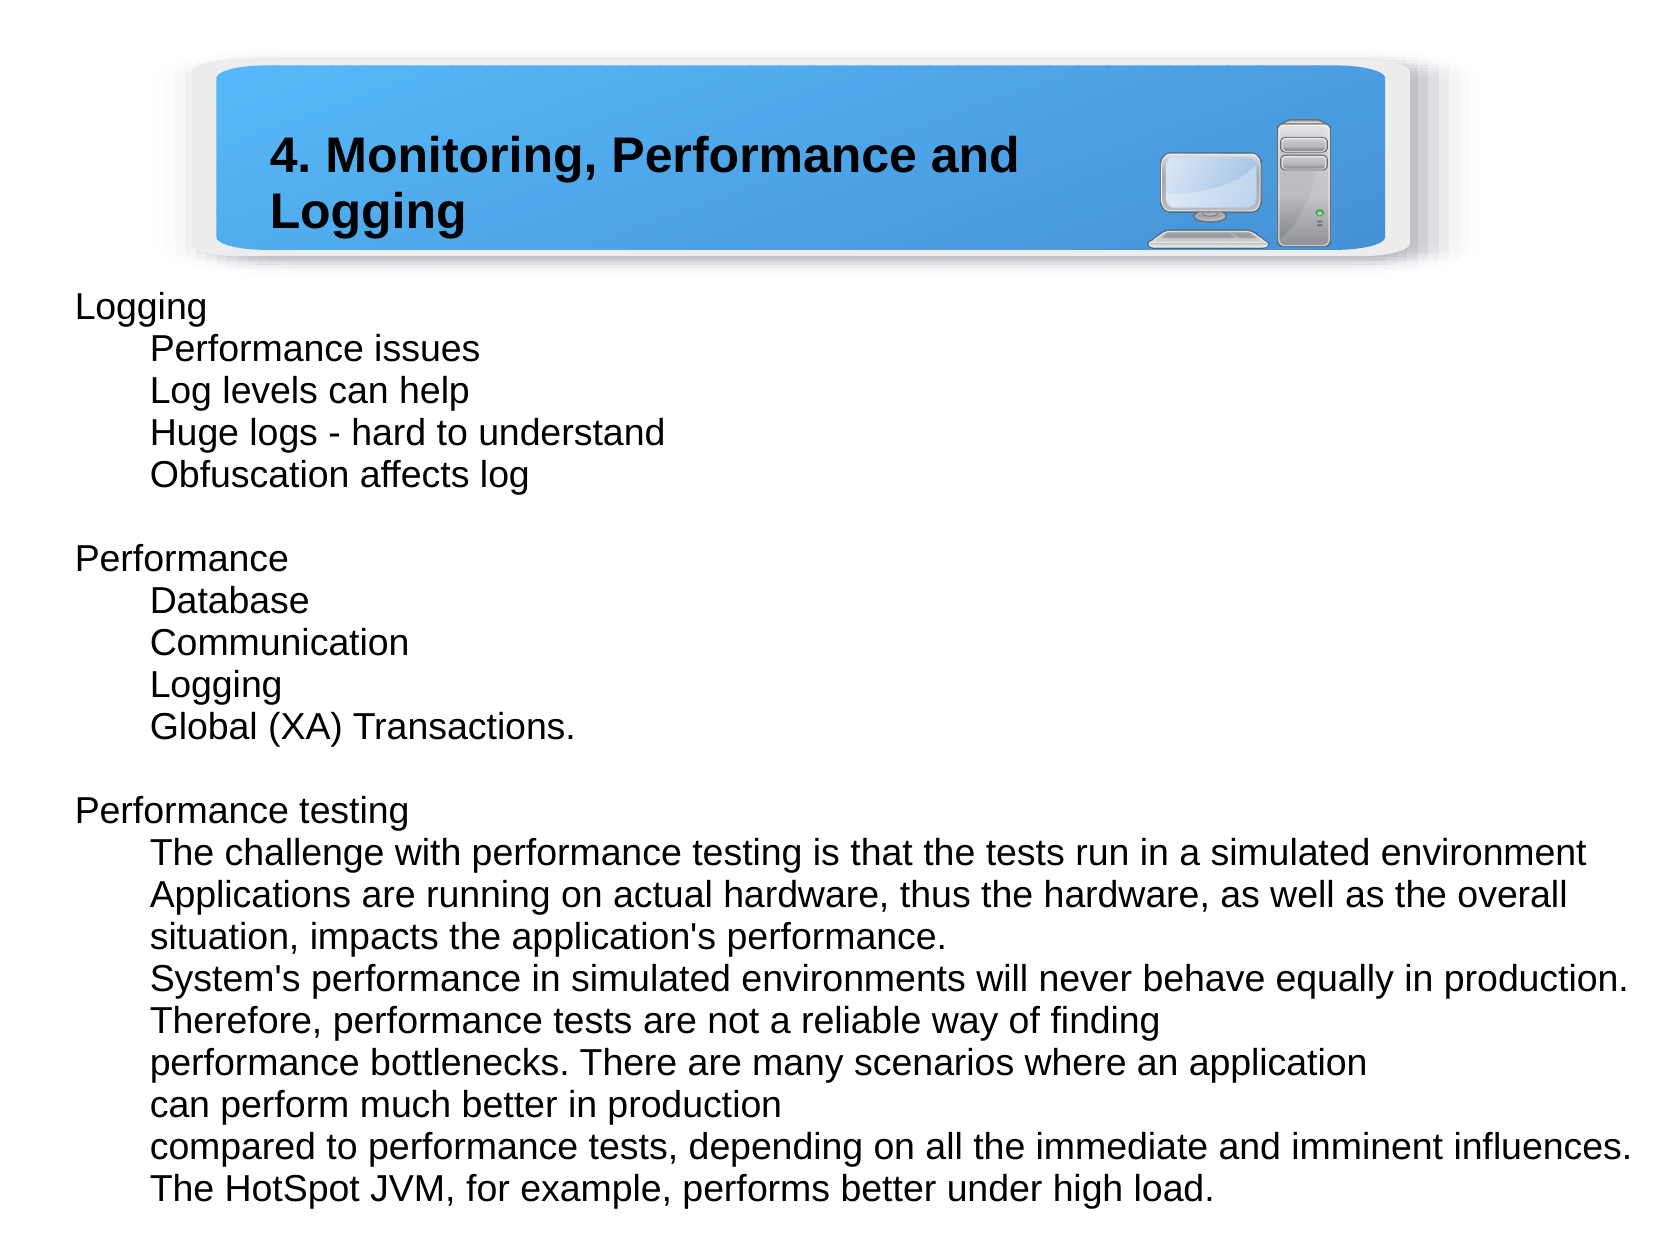

4. Monitoring, Performance and Logging
Logging
	Performance issues
	Log levels can help
	Huge logs - hard to understand
	Obfuscation affects log
Performance
	Database
	Communication
	Logging
	Global (XA) Transactions.
Performance testing
	The challenge with performance testing is that the tests run in a simulated environment
	Applications are running on actual hardware, thus the hardware, as well as the overall
	situation, impacts the application's performance.
	System's performance in simulated environments will never behave equally in production.
	Therefore, performance tests are not a reliable way of finding
	performance bottlenecks. There are many scenarios where an application
	can perform much better in production
	compared to performance tests, depending on all the immediate and imminent influences.
	The HotSpot JVM, for example, performs better under high load.